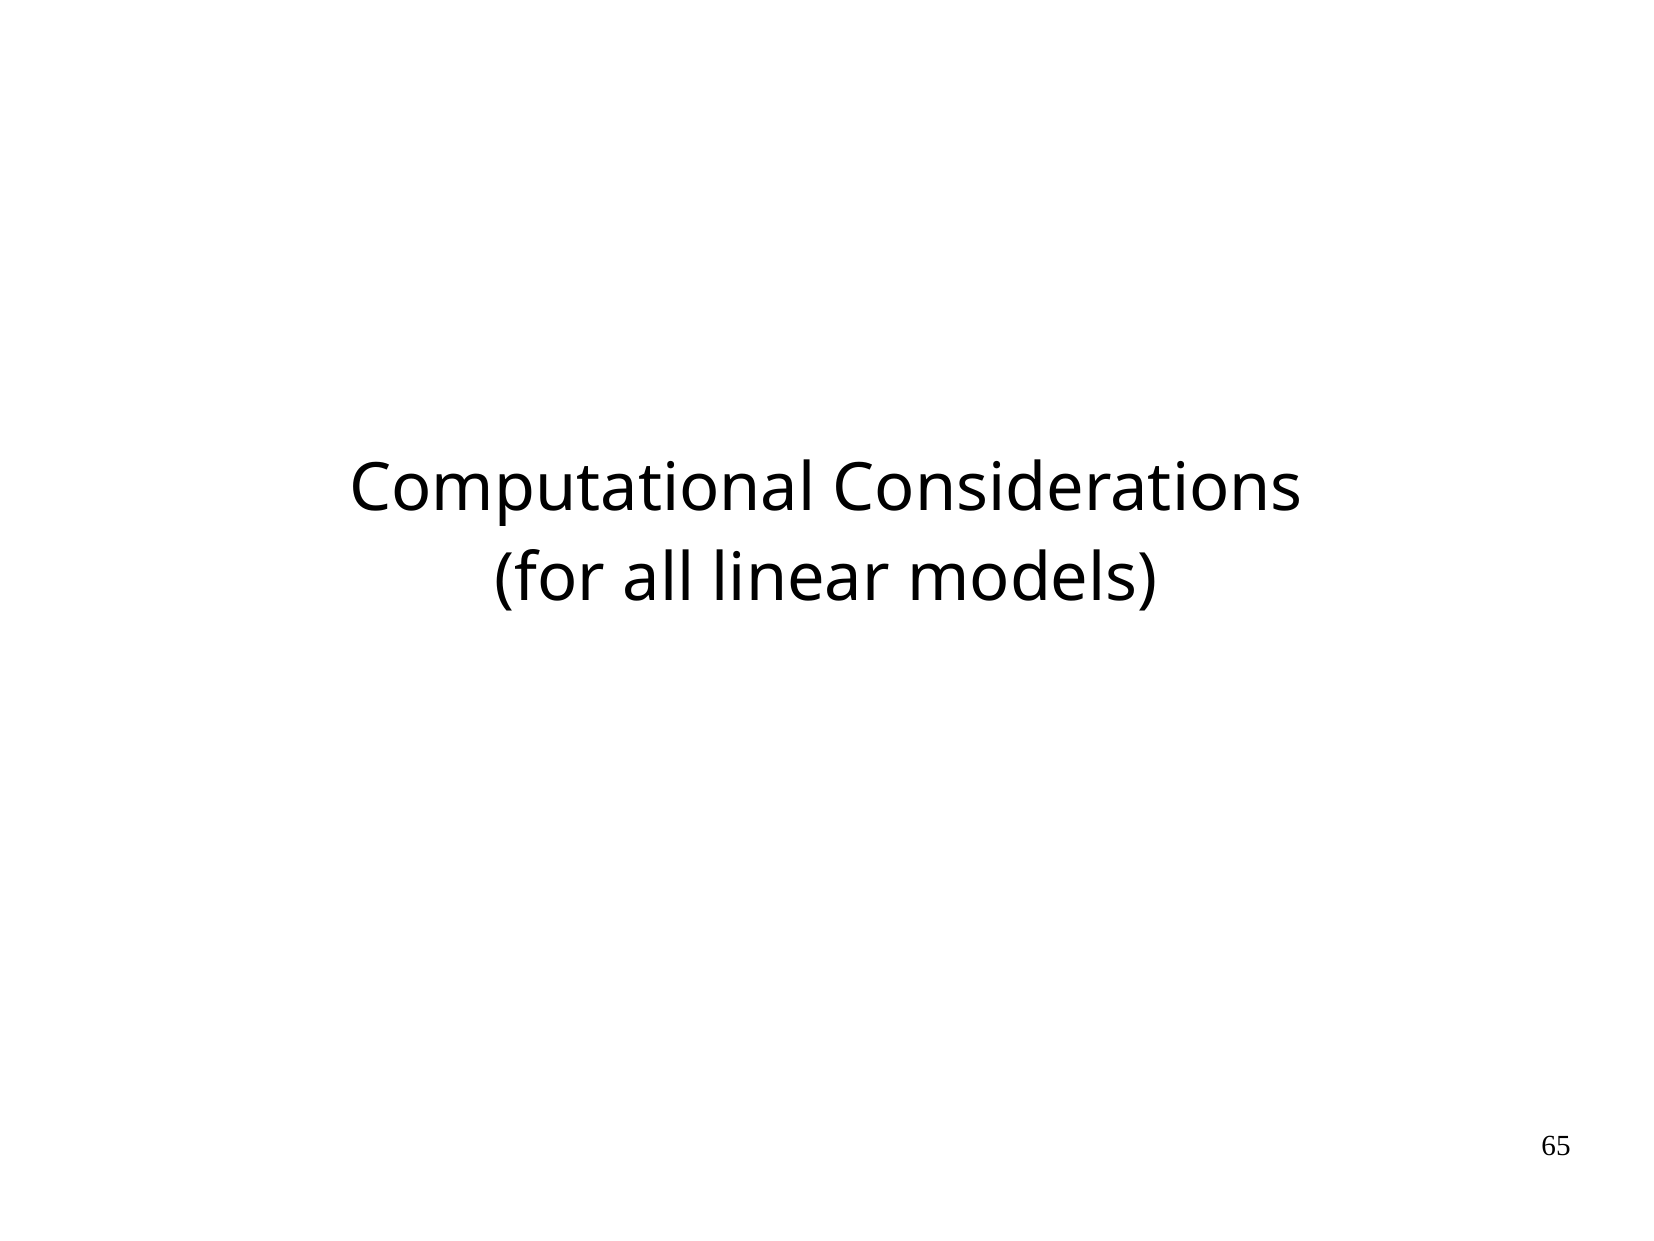

#
Computational Considerations
(for all linear models)
65